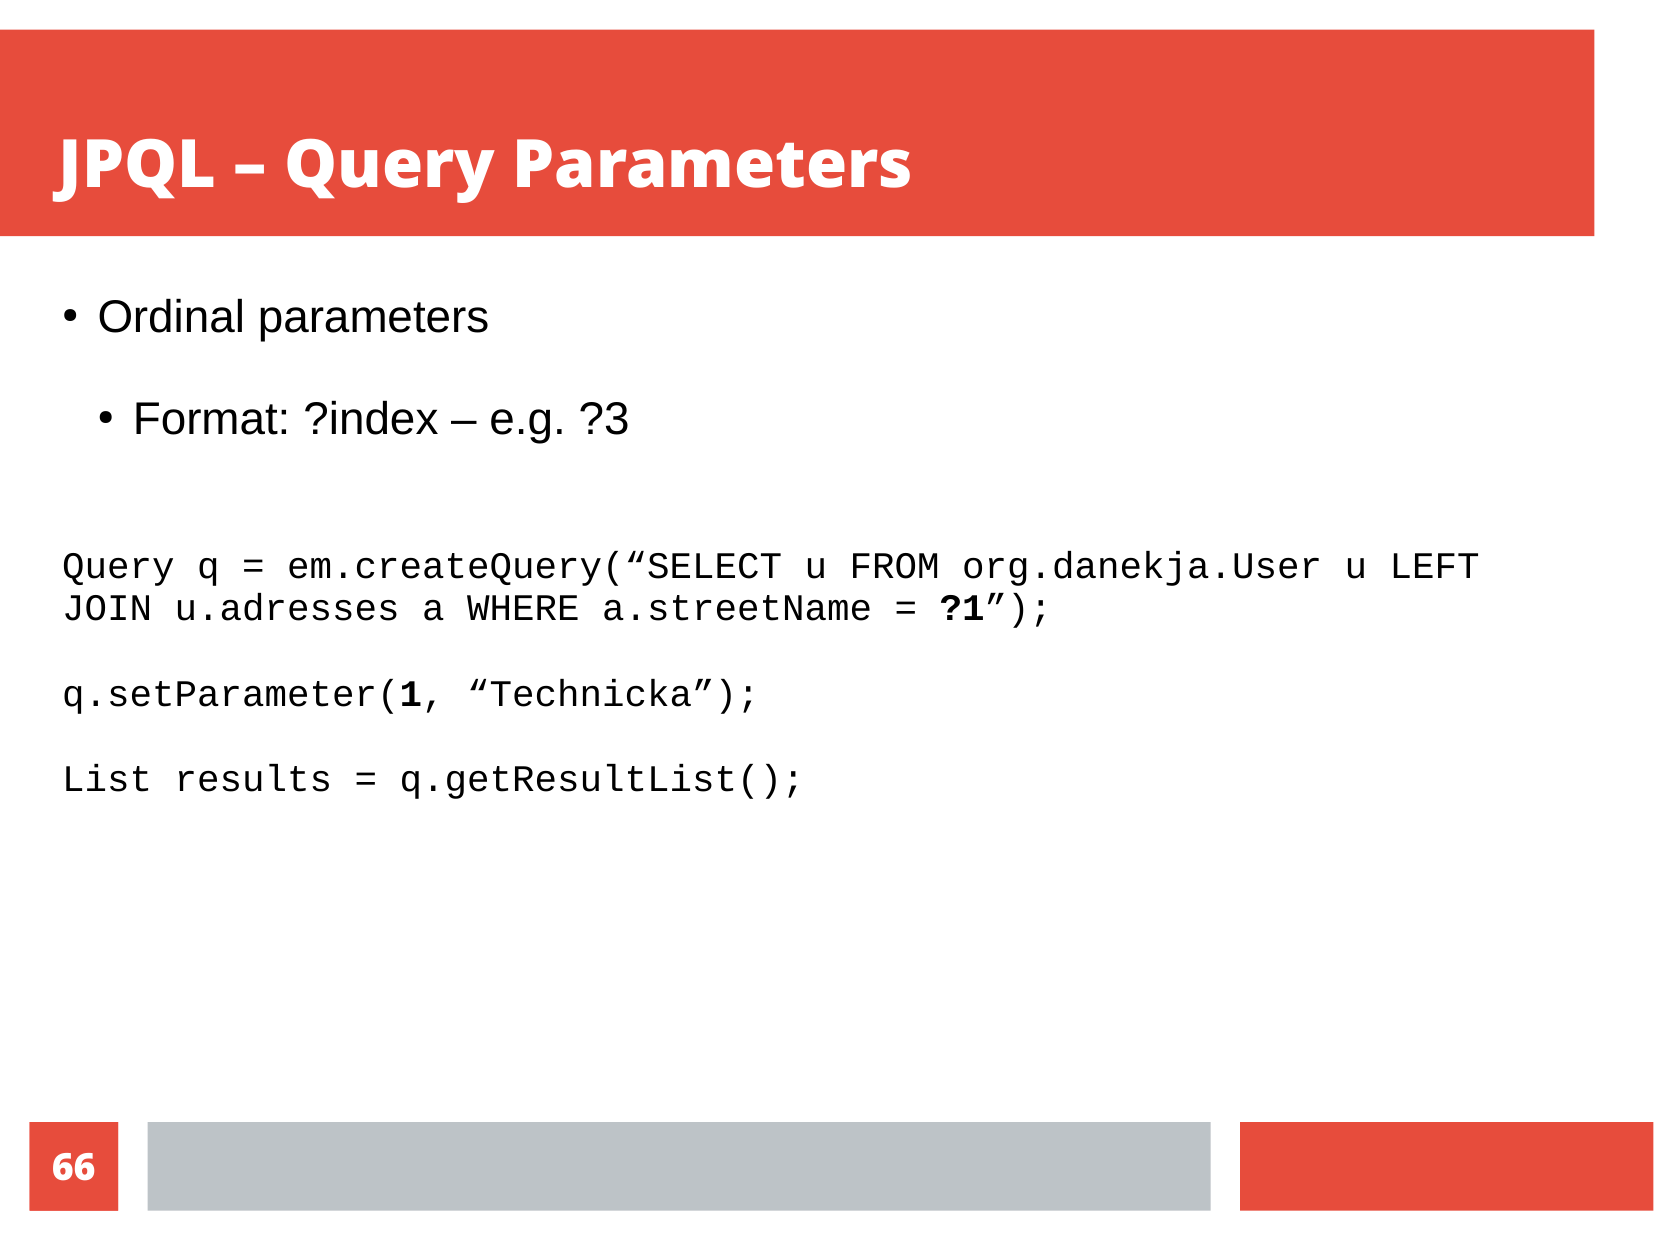

# JPQL – Query Parameters
Ordinal parameters
Format: ?index – e.g. ?3
Query q = em.createQuery(“SELECT u FROM org.danekja.User u LEFT JOIN u.adresses a WHERE a.streetName = ?1”);
q.setParameter(1, “Technicka”);
List results = q.getResultList();
66